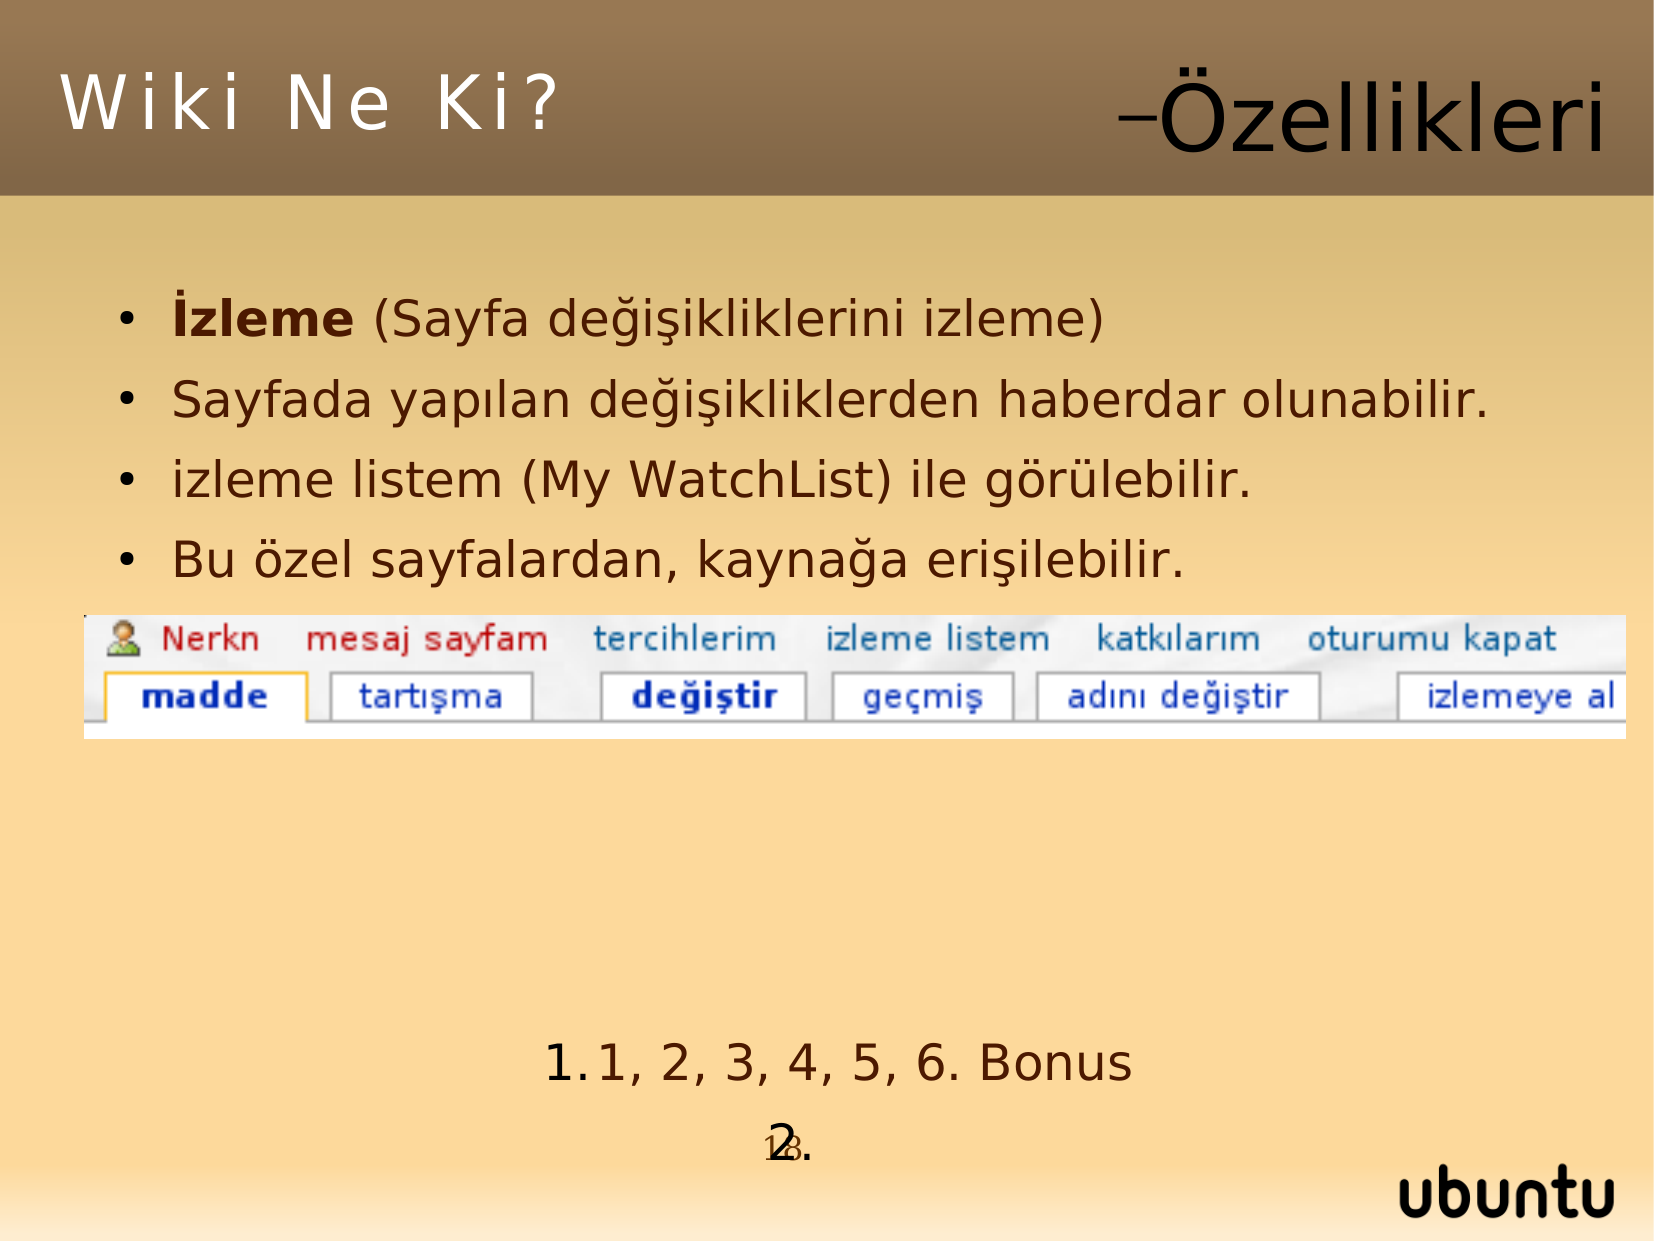

Wiki Ne Ki?
Özellikleri
İzleme (Sayfa değişikliklerini izleme)
Sayfada yapılan değişikliklerden haberdar olunabilir.
izleme listem (My WatchList) ile görülebilir.
Bu özel sayfalardan, kaynağa erişilebilir.
# 1, 2, 3, 4, 5, 6. Bonus
18